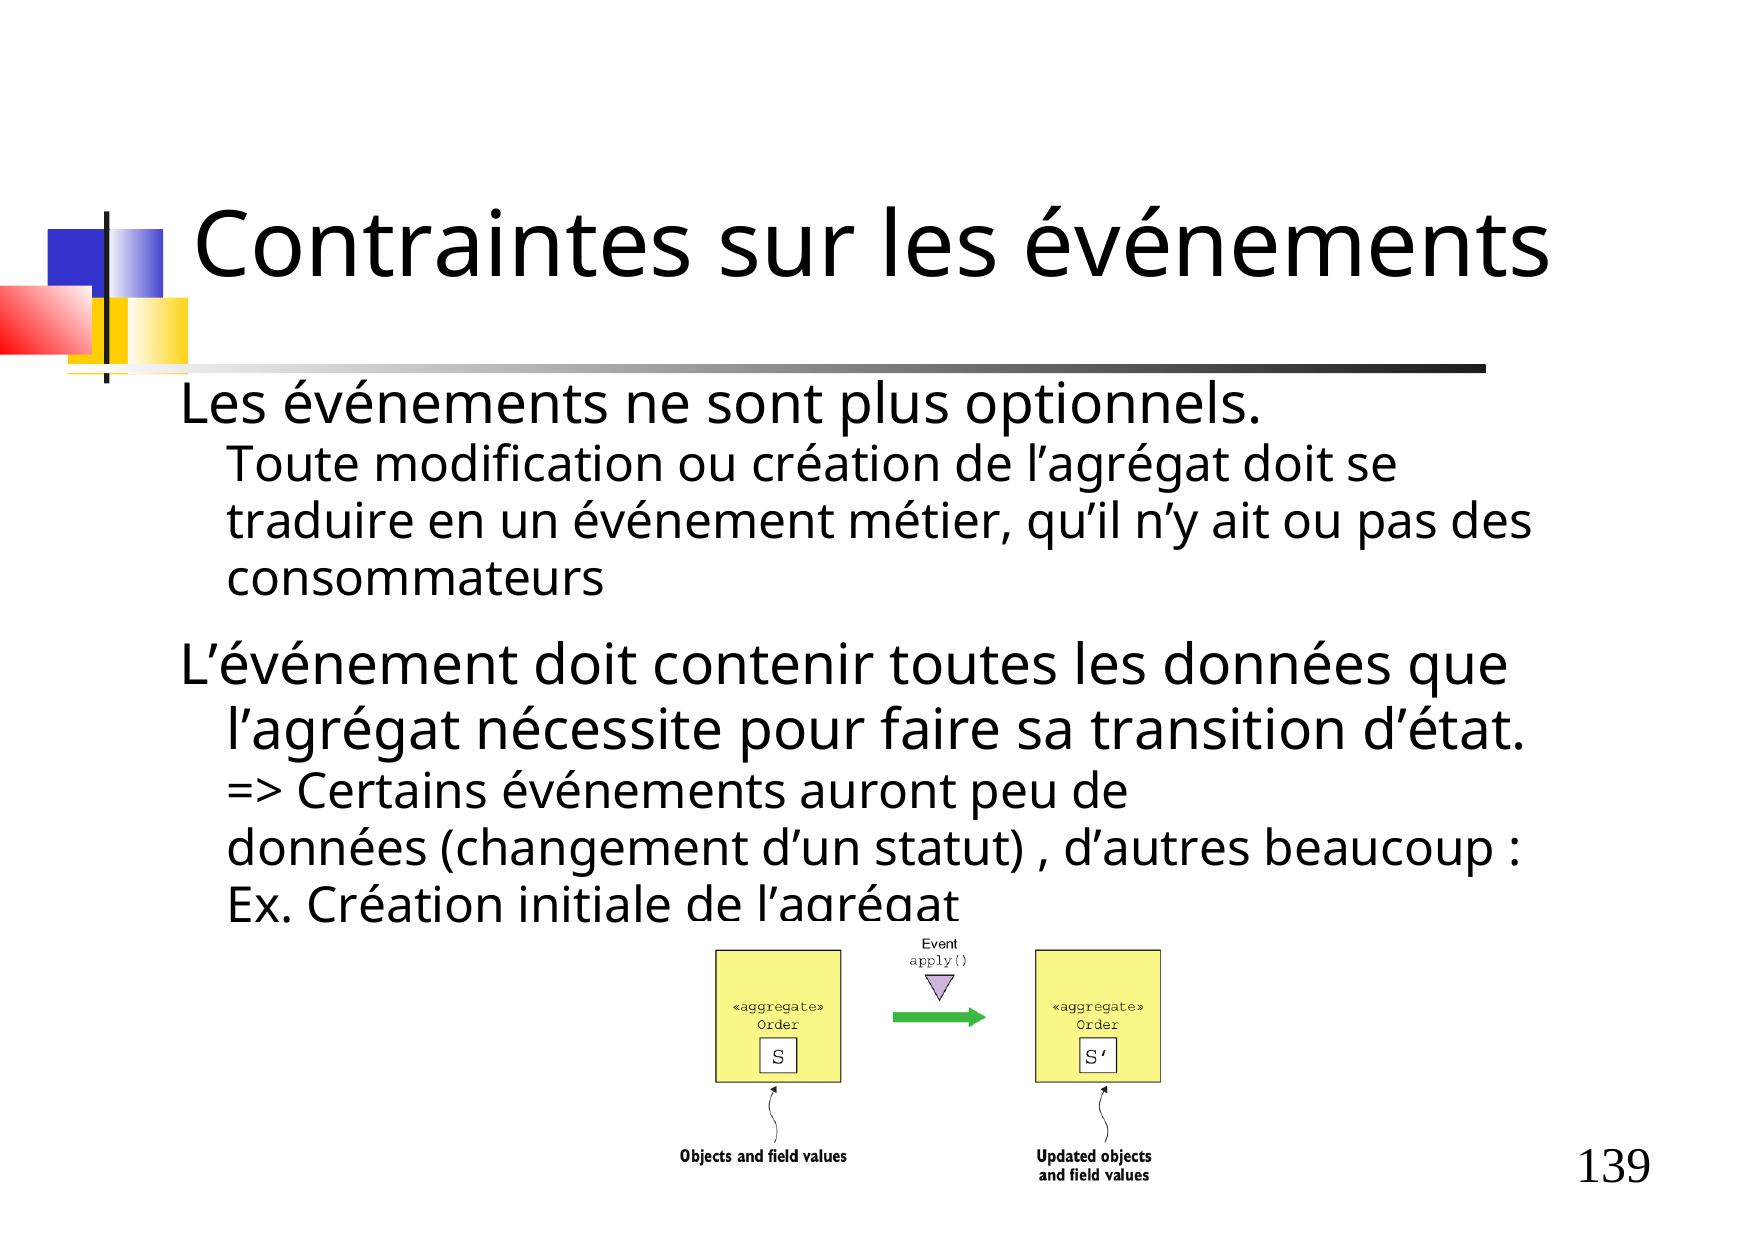

# Contraintes sur les événements
Les événements ne sont plus optionnels.
Toute modification ou création de l’agrégat doit se traduire en un événement métier, qu’il n’y ait ou pas des consommateurs
L’événement doit contenir toutes les données que l’agrégat nécessite pour faire sa transition d’état.
=> Certains événements auront peu de données (changement d’un statut) , d’autres beaucoup : Ex. Création initiale de l’agrégat